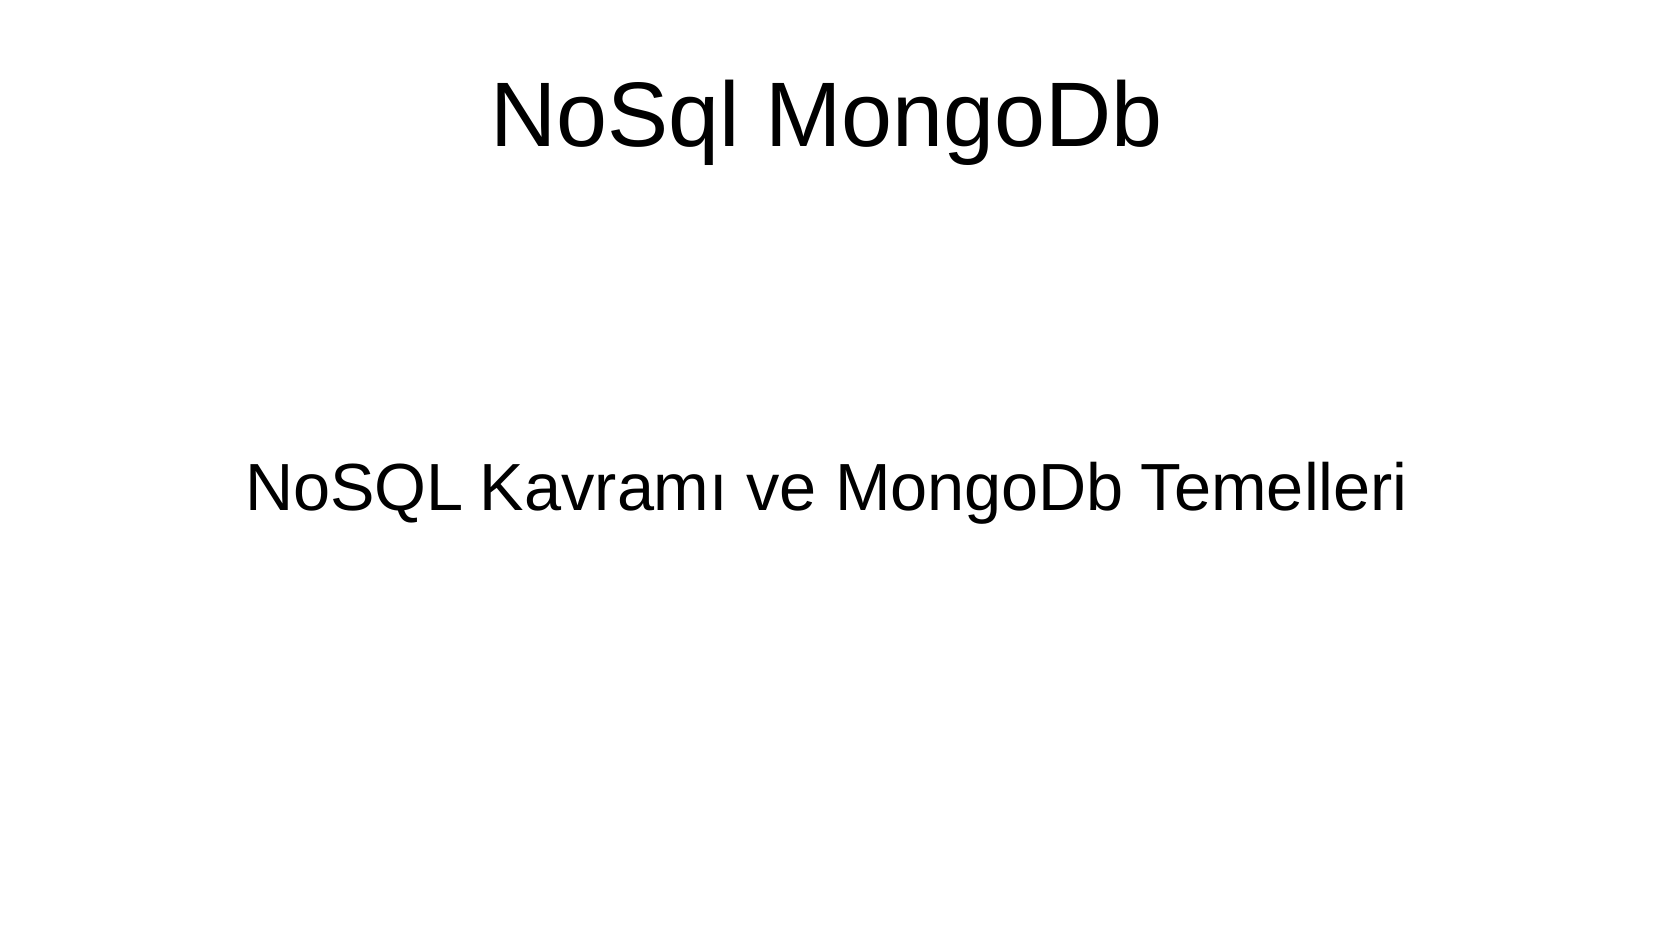

# NoSql MongoDb
NoSQL Kavramı ve MongoDb Temelleri